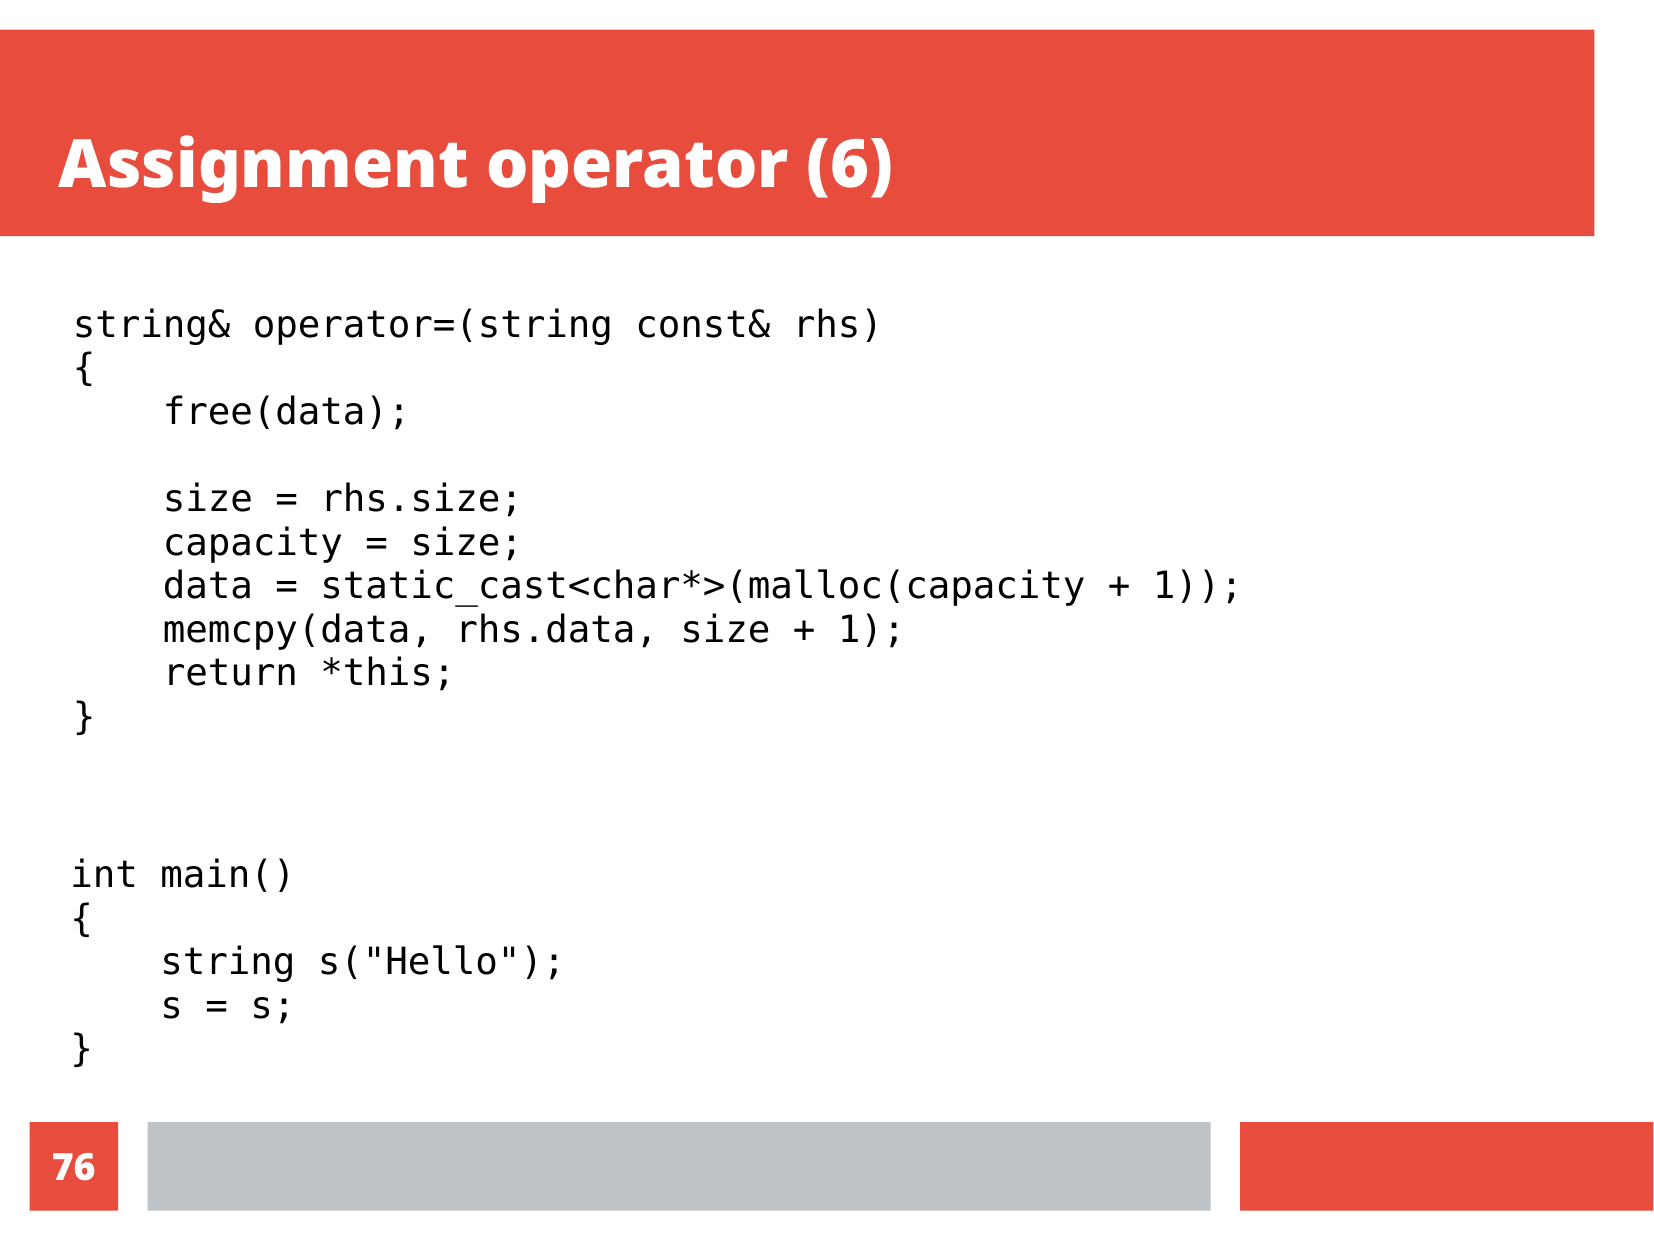

# Assignment operator (6)
string& operator=(string const& rhs)
{
 free(data);
 size = rhs.size;
 capacity = size;
 data = static_cast<char*>(malloc(capacity + 1));
 memcpy(data, rhs.data, size + 1);
 return *this;
}
int main()
{
 string s("Hello");
 s = s;
}
76